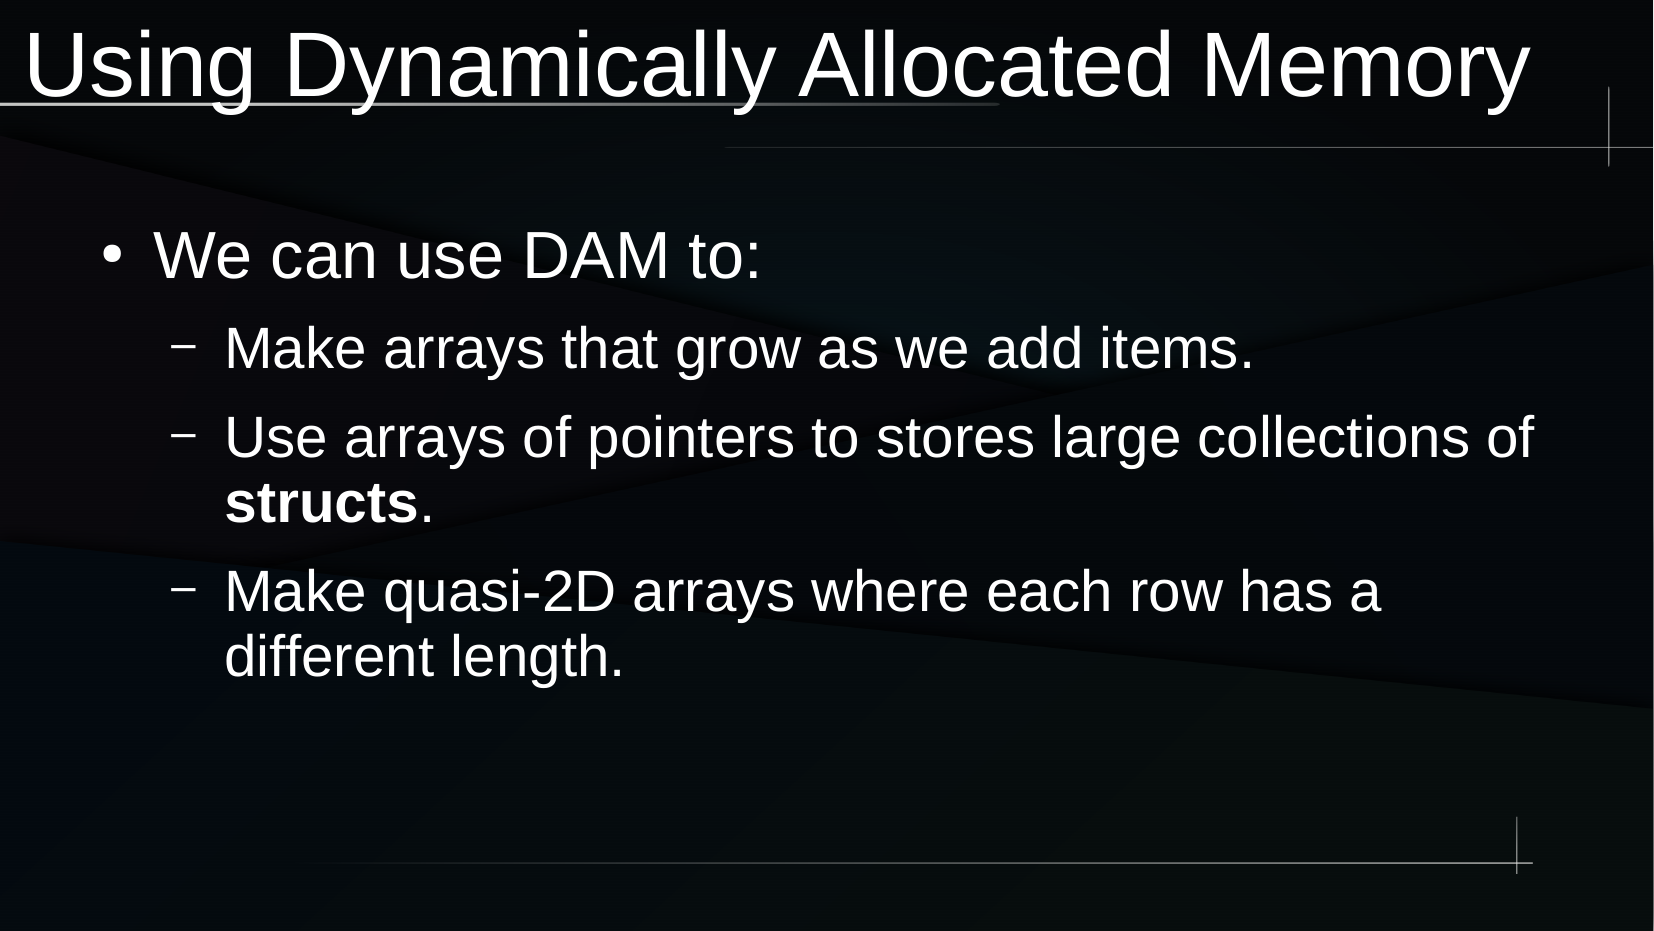

# Using Dynamically Allocated Memory
We can use DAM to:
Make arrays that grow as we add items.
Use arrays of pointers to stores large collections of structs.
Make quasi-2D arrays where each row has a different length.